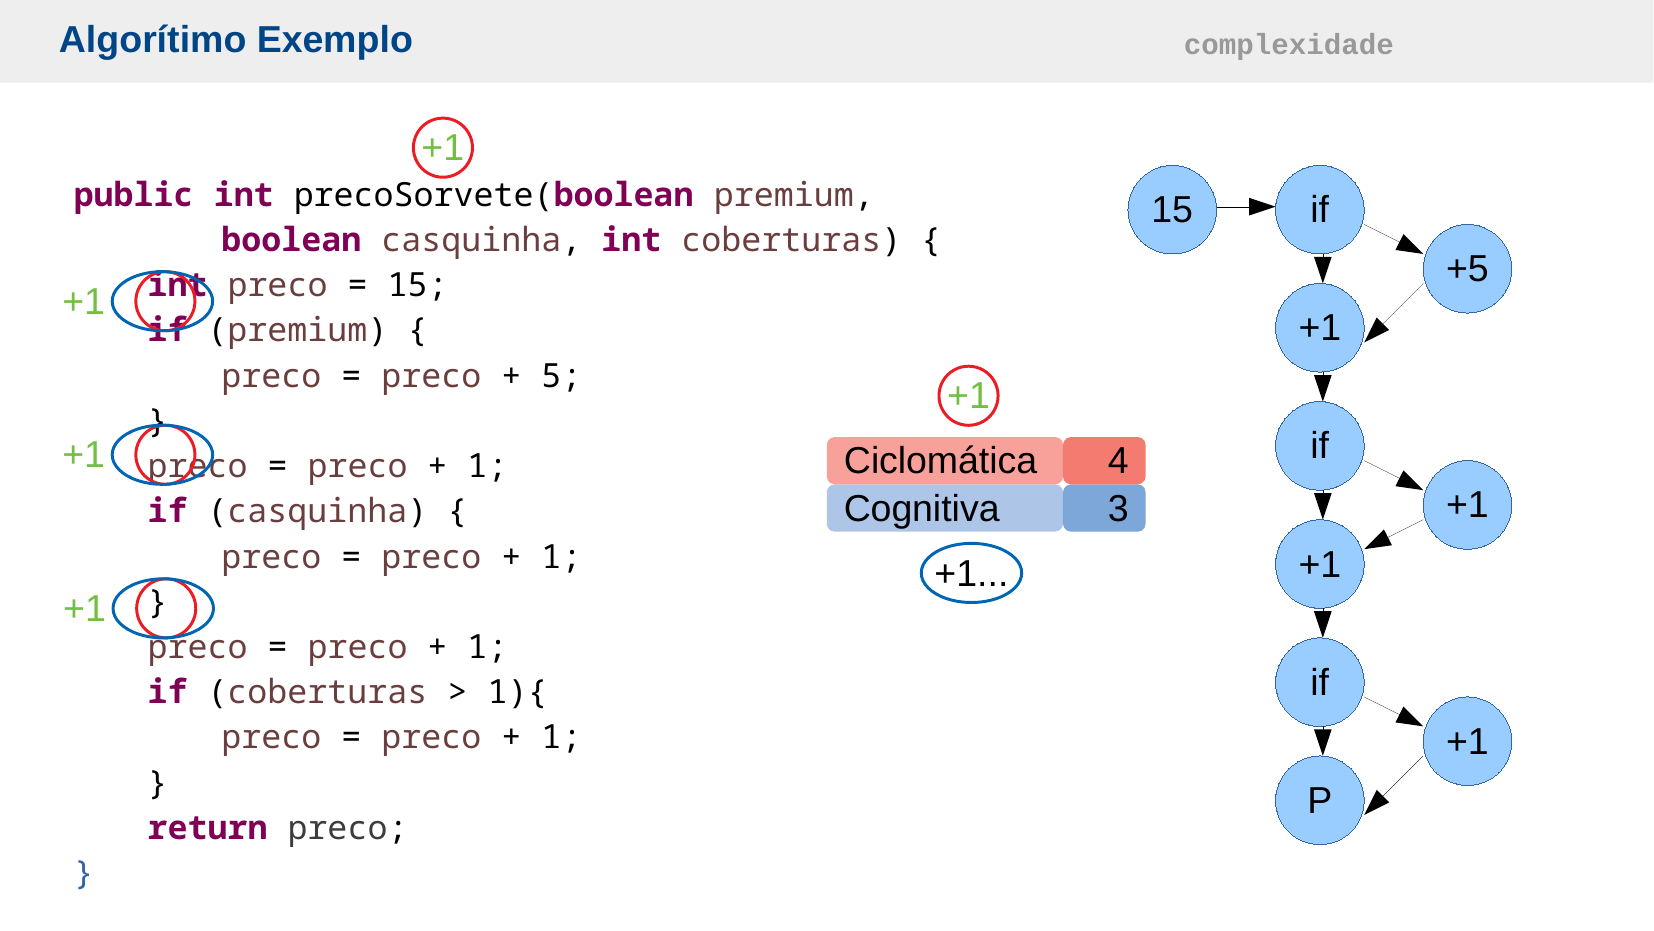

Algorítimo Exemplo
complexidade
# Conceito
public int precoSorvete(boolean premium,
		boolean casquinha, int coberturas) {
	int preco = 15;
	if (premium) {
		preco = preco + 5;
	}
	preco = preco + 1;
	if (casquinha) {
		preco = preco + 1;
	}
	preco = preco + 1;
	if (coberturas > 1){
		preco = preco + 1;
	}
	return preco;
}
+1
15
if
+5
+1
if
+1
+1
if
+1
P
+1
+1
+1
4
Ciclomática
Cognitiva
3
+1...
+1